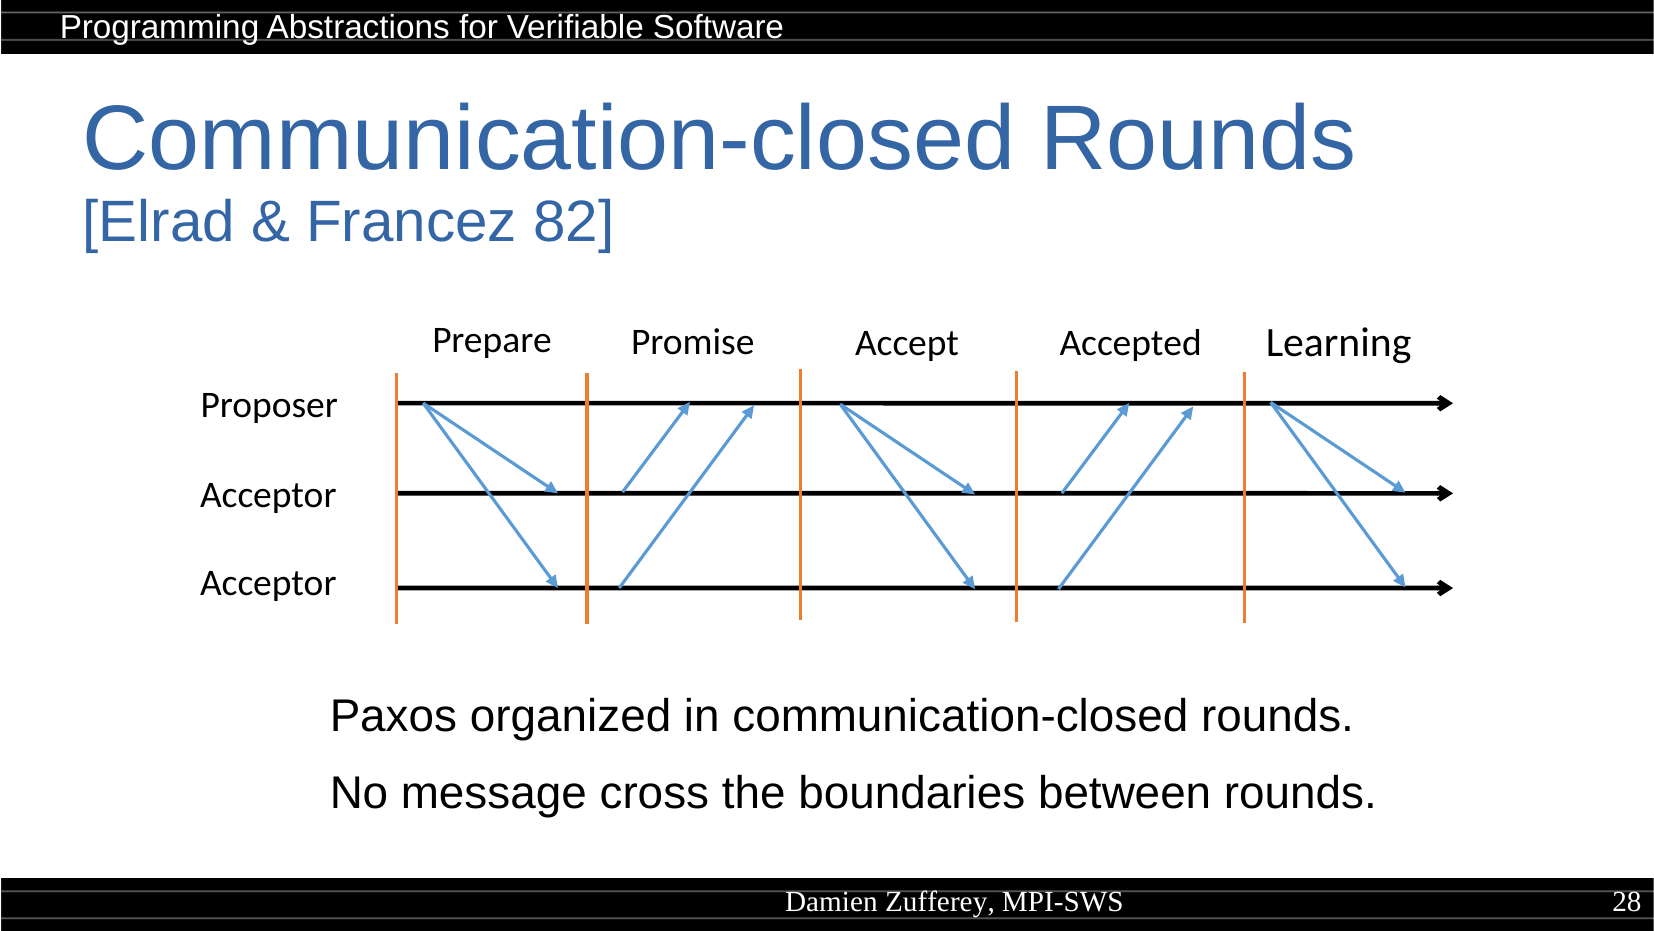

# Communication-closed Rounds [Elrad & Francez 82]
Learning
Prepare
Promise
Accepted
Accept
Proposer
Acceptor
Acceptor
Paxos organized in communication-closed rounds.
No message cross the boundaries between rounds.